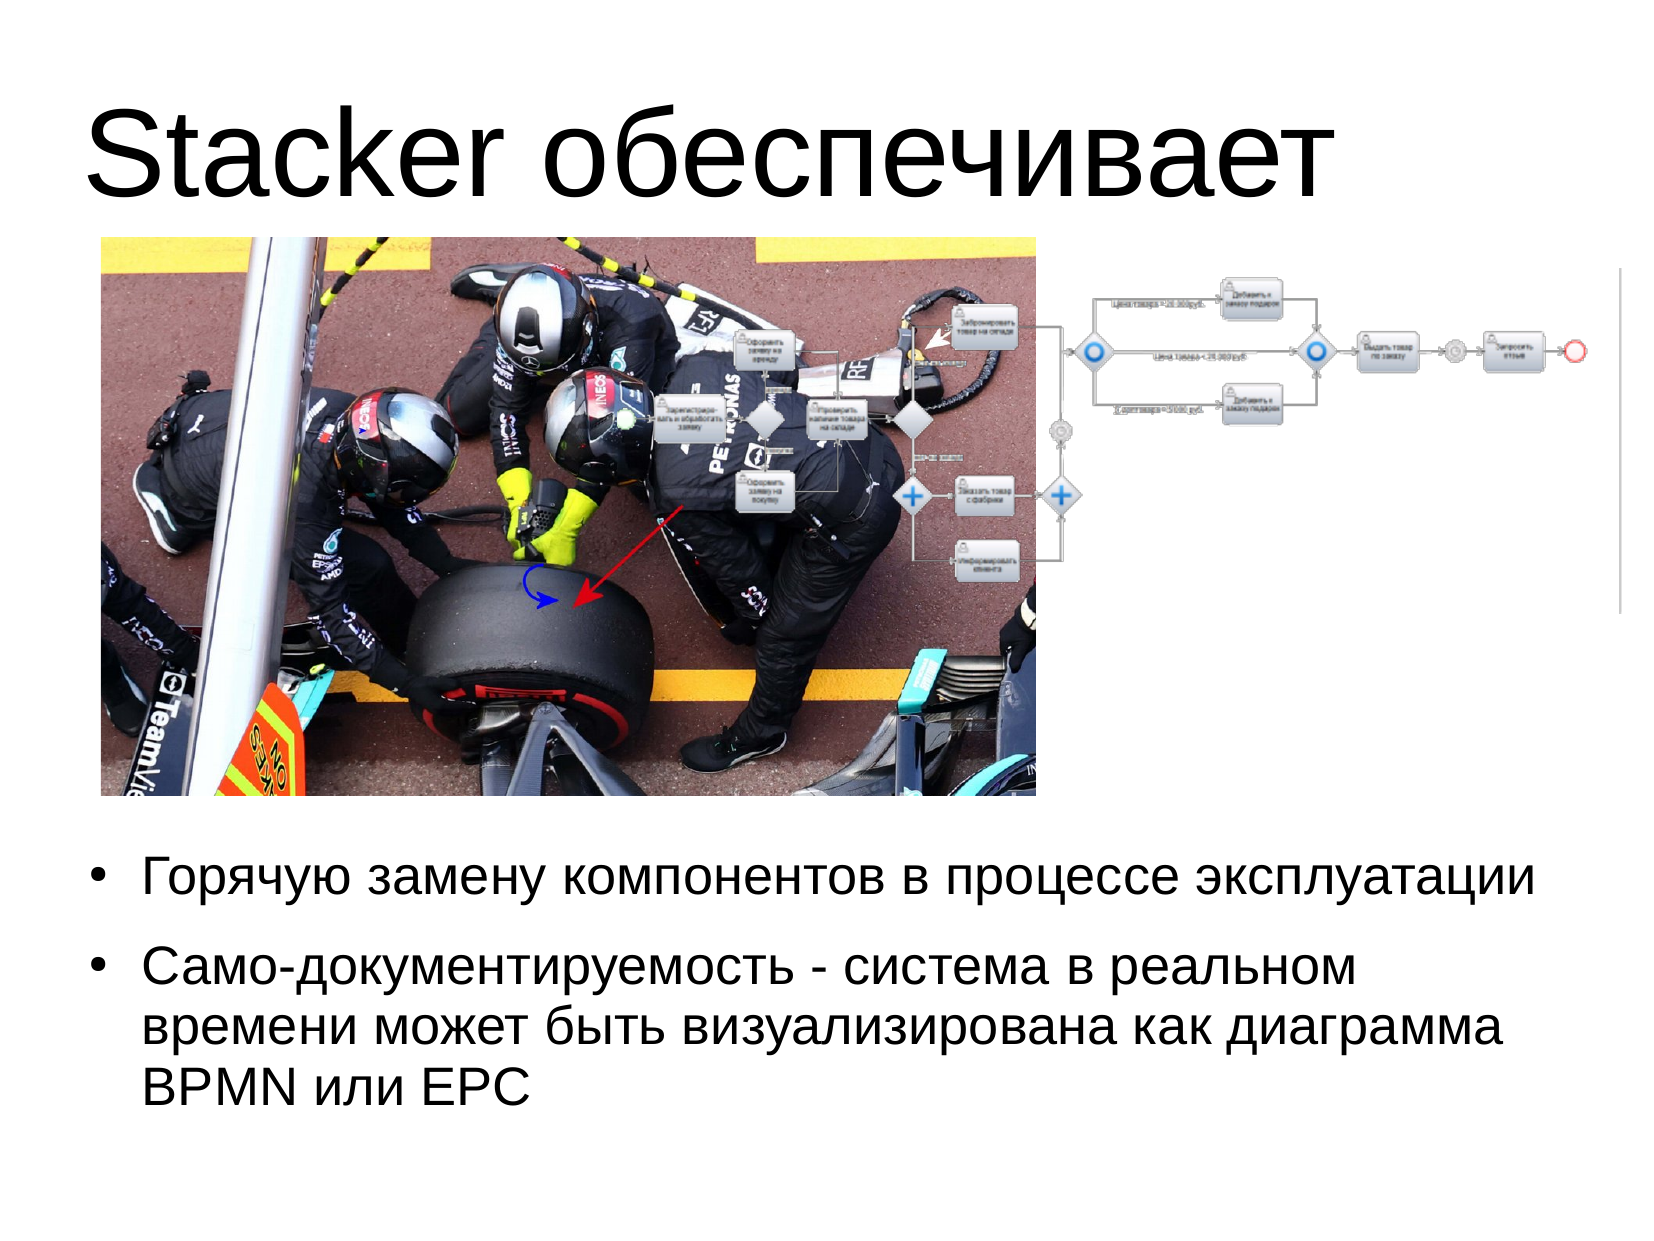

Stacker обеспечивает
# Горячую замену компонентов в процессе эксплуатации
Само-документируемость - система в реальном времени может быть визуализирована как диаграмма BPMN или EPC